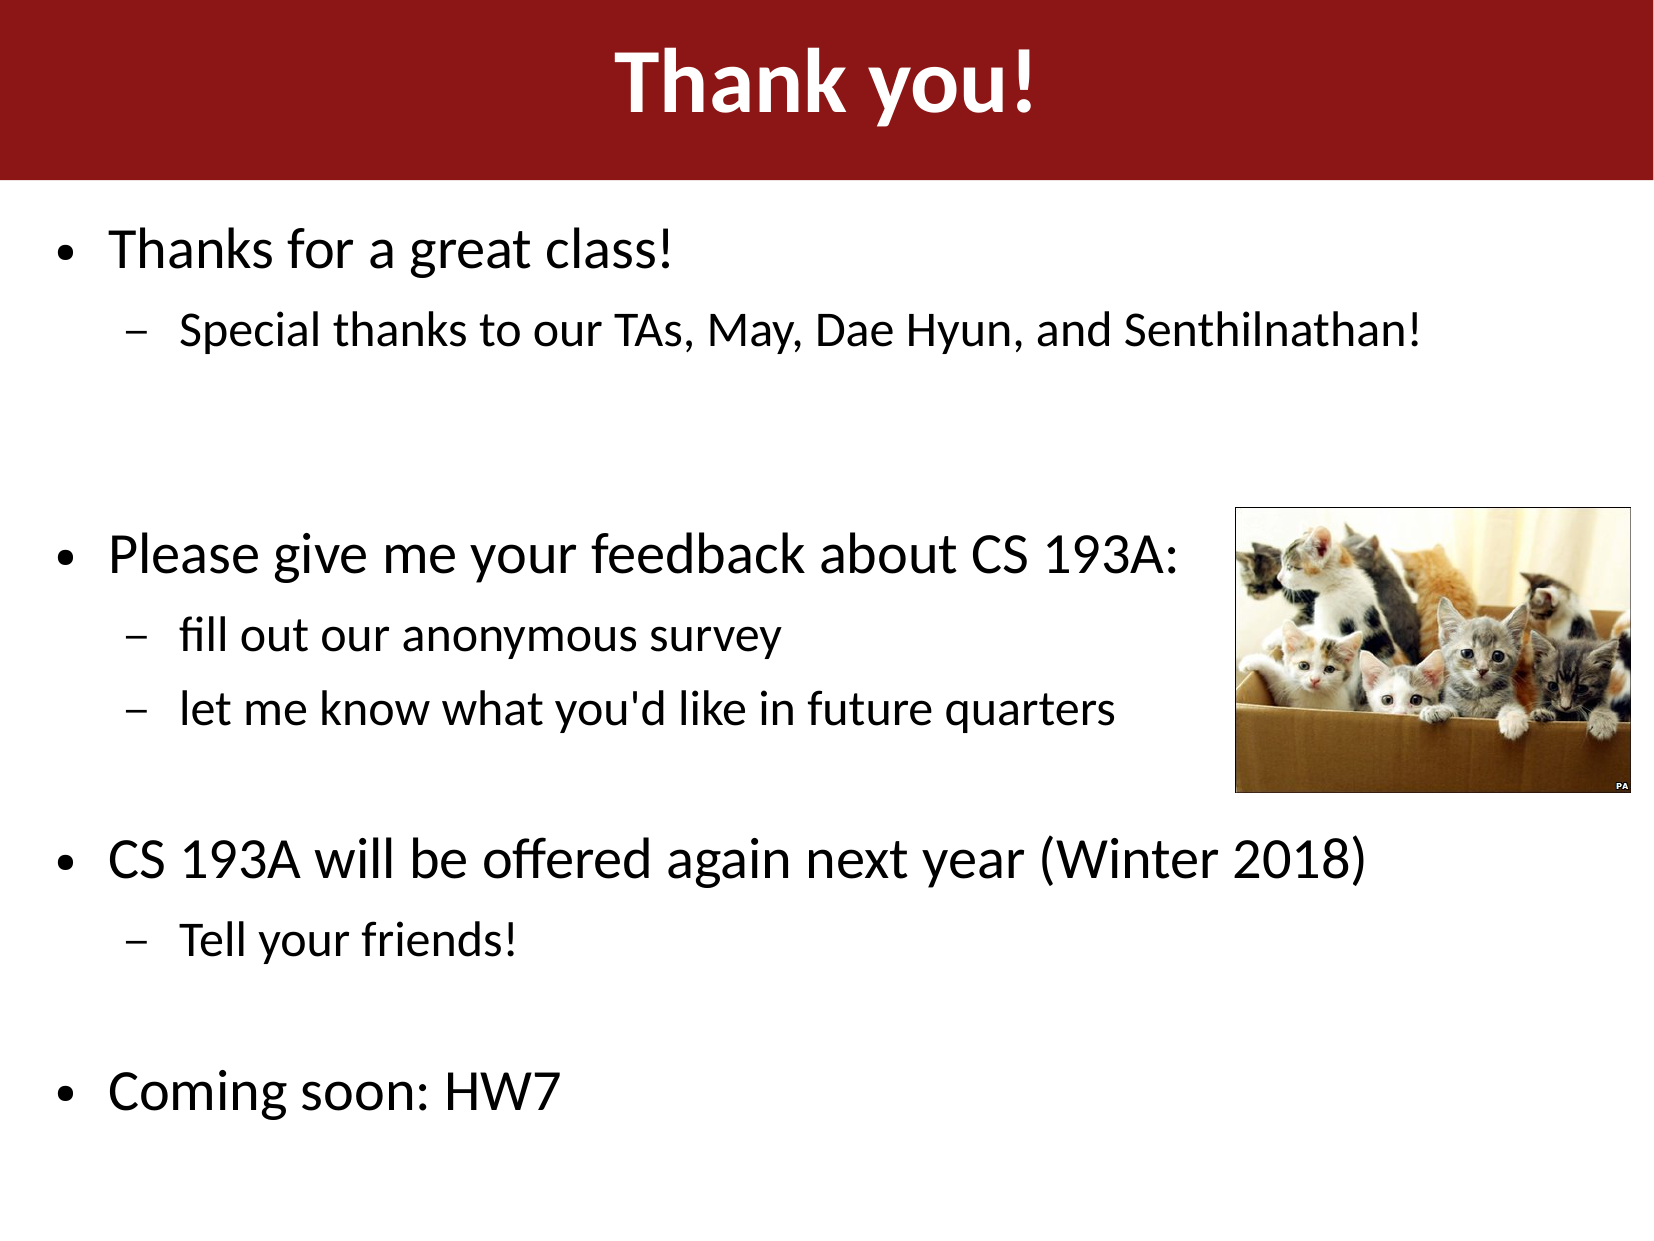

# Thank you!
Thanks for a great class!
Special thanks to our TAs, May, Dae Hyun, and Senthilnathan!
Please give me your feedback about CS 193A:
fill out our anonymous survey
let me know what you'd like in future quarters
CS 193A will be offered again next year (Winter 2018)
Tell your friends!
Coming soon: HW7